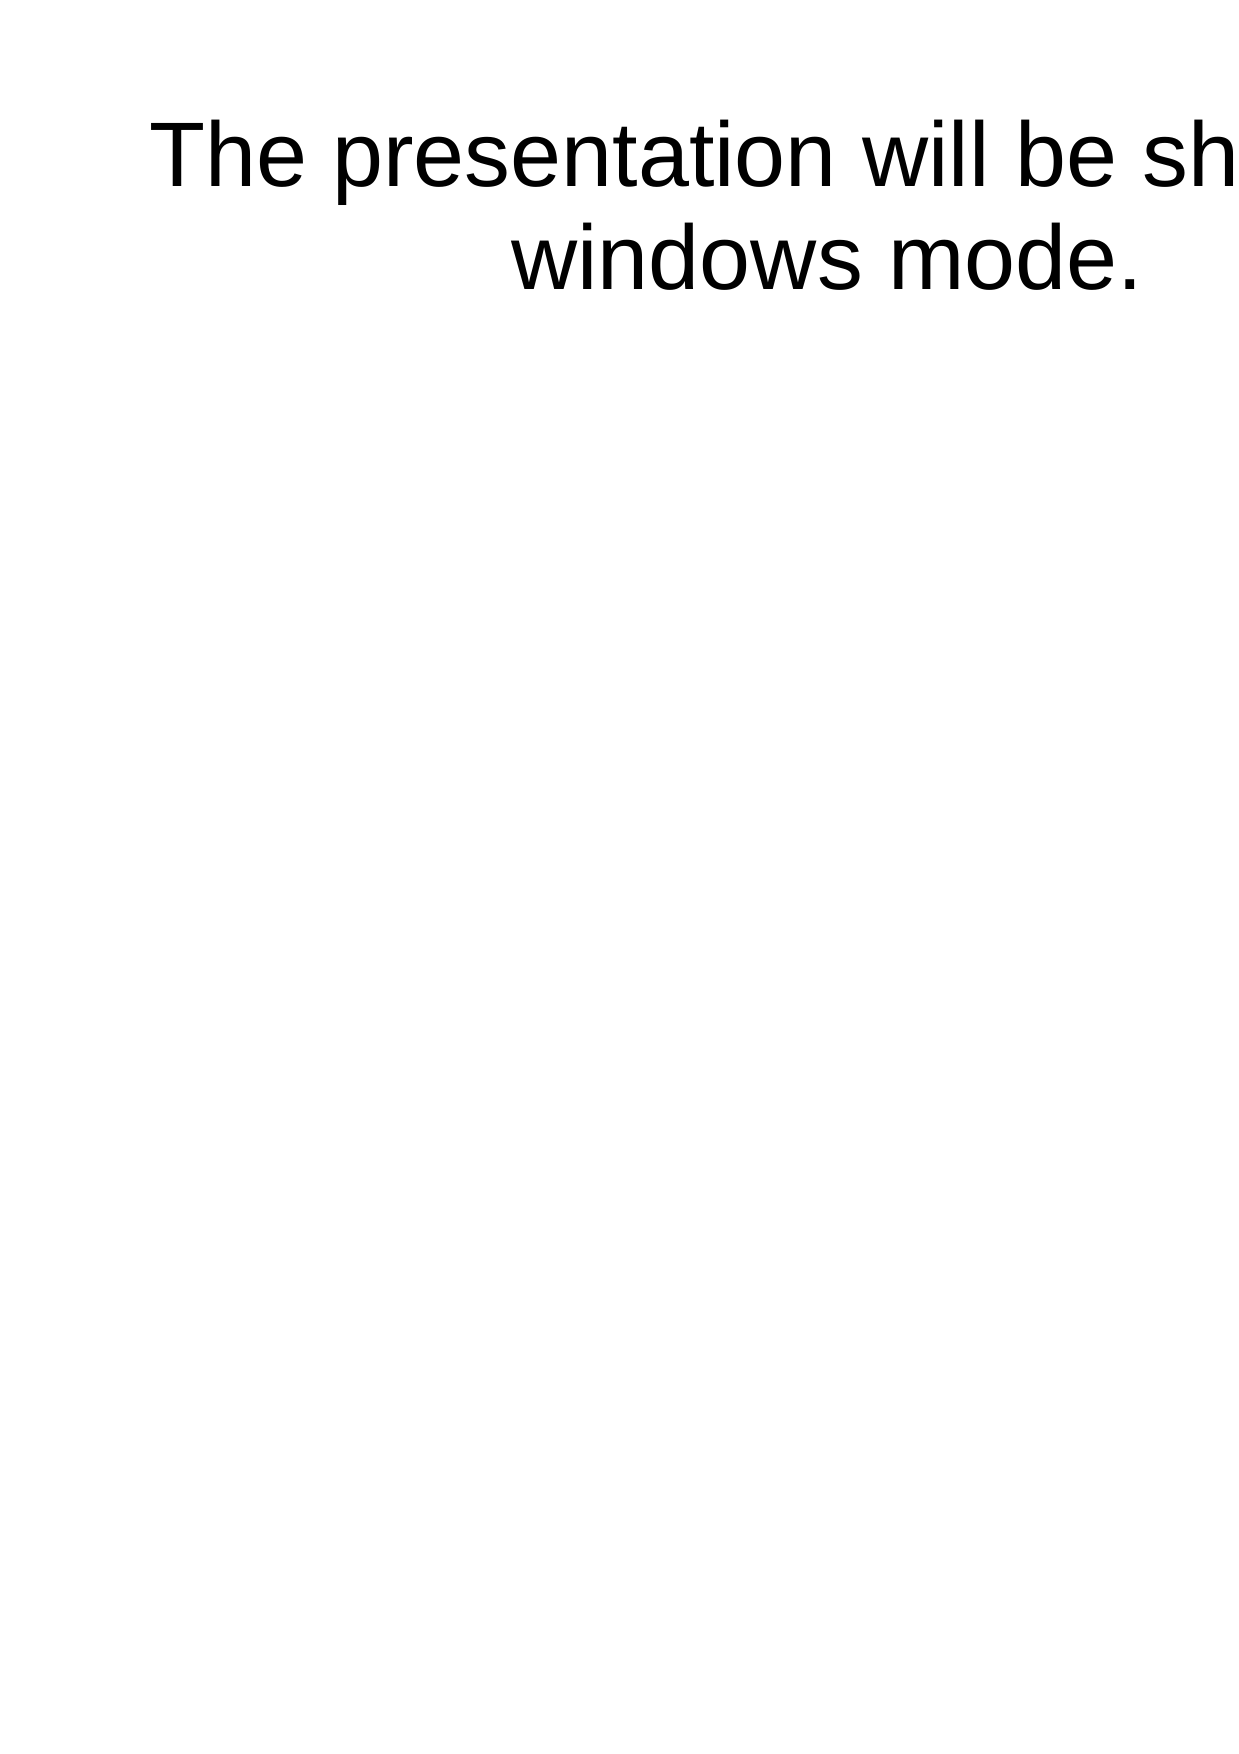

# The presentation will be shown in windows mode.